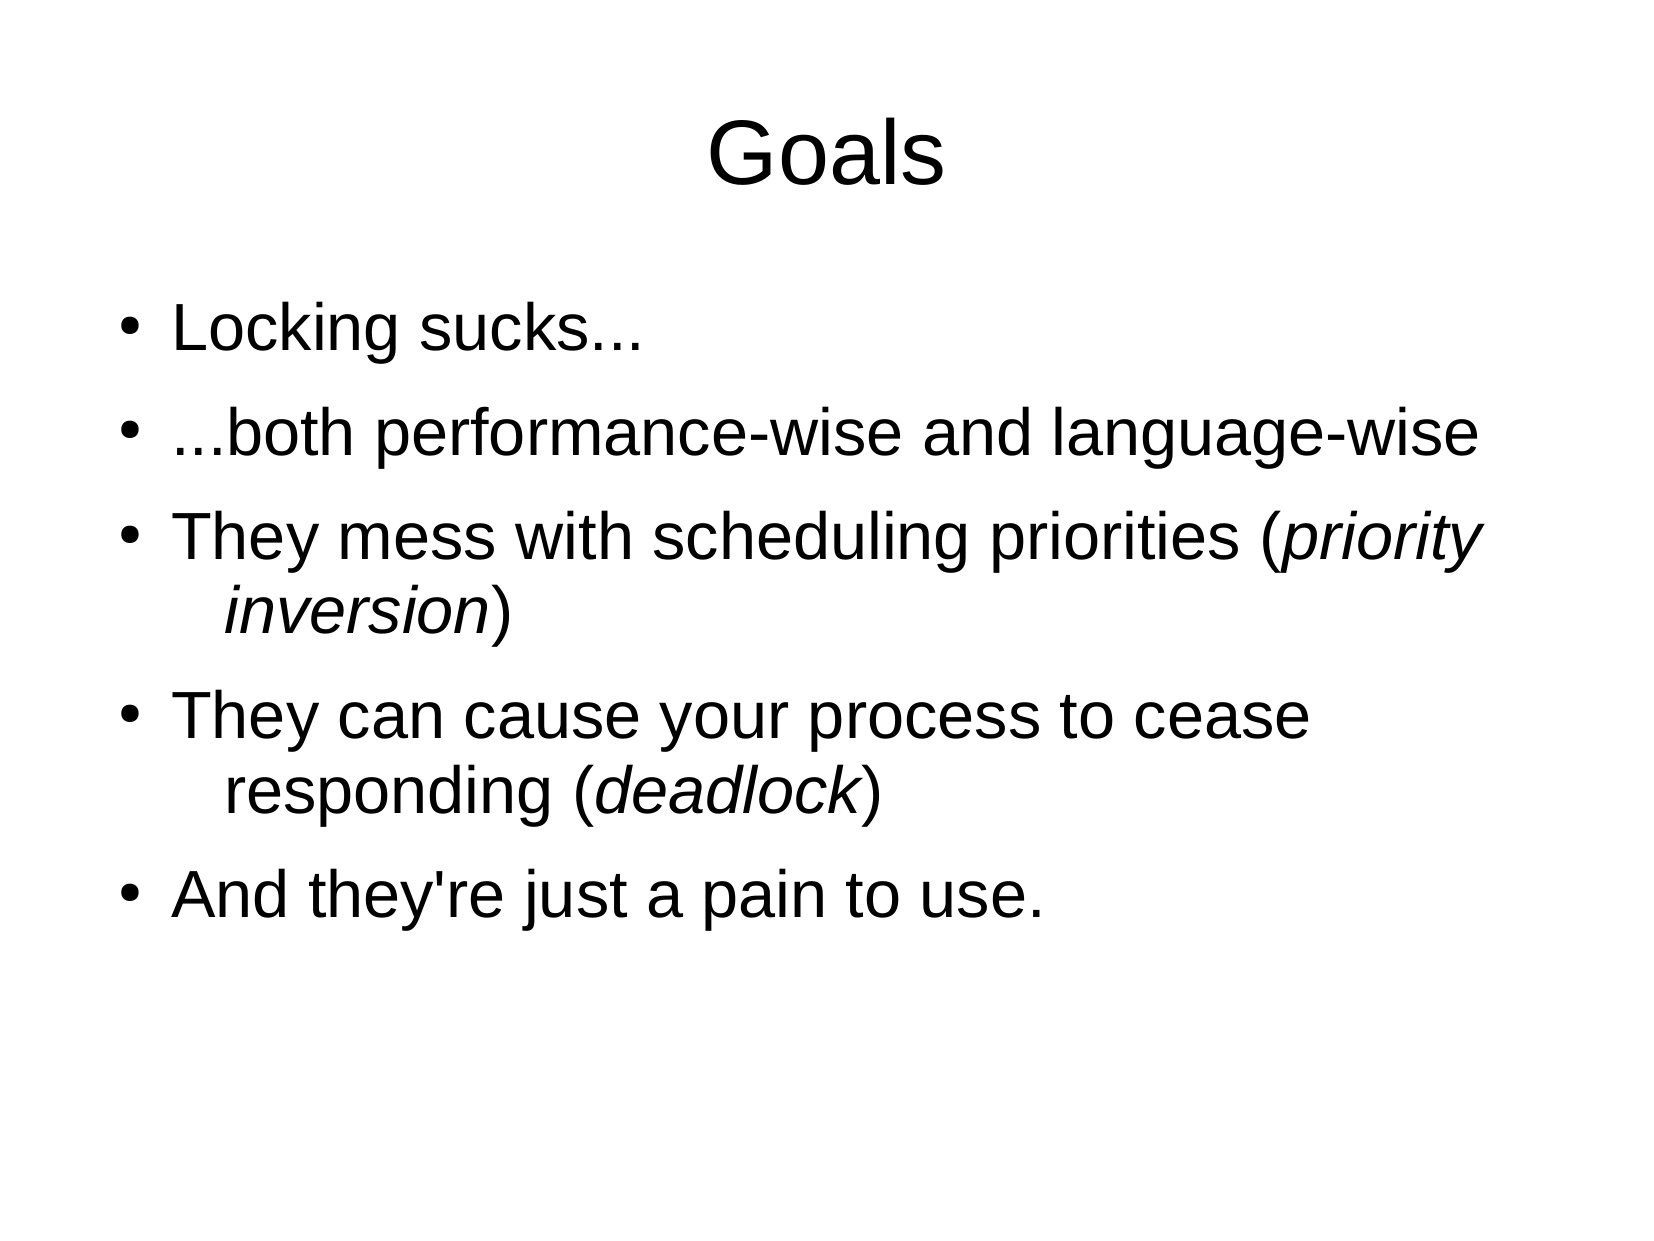

# Goals
Locking sucks...
...both performance-wise and language-wise
They mess with scheduling priorities (priority inversion)
They can cause your process to cease responding (deadlock)
And they're just a pain to use.